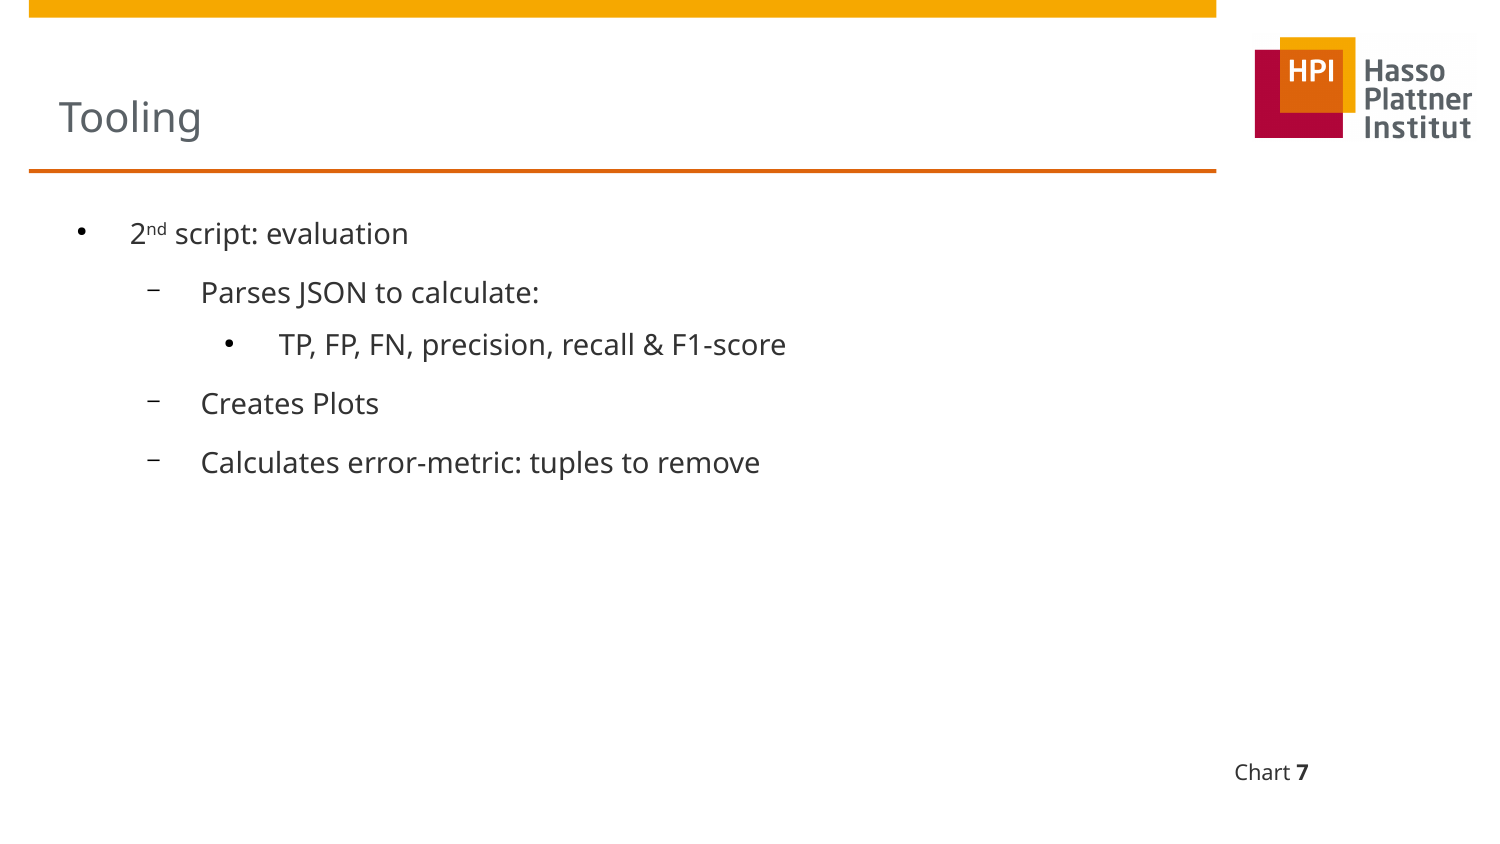

# Tooling
2nd script: evaluation
Parses JSON to calculate:
 TP, FP, FN, precision, recall & F1-score
Creates Plots
Calculates error-metric: tuples to remove
Chart